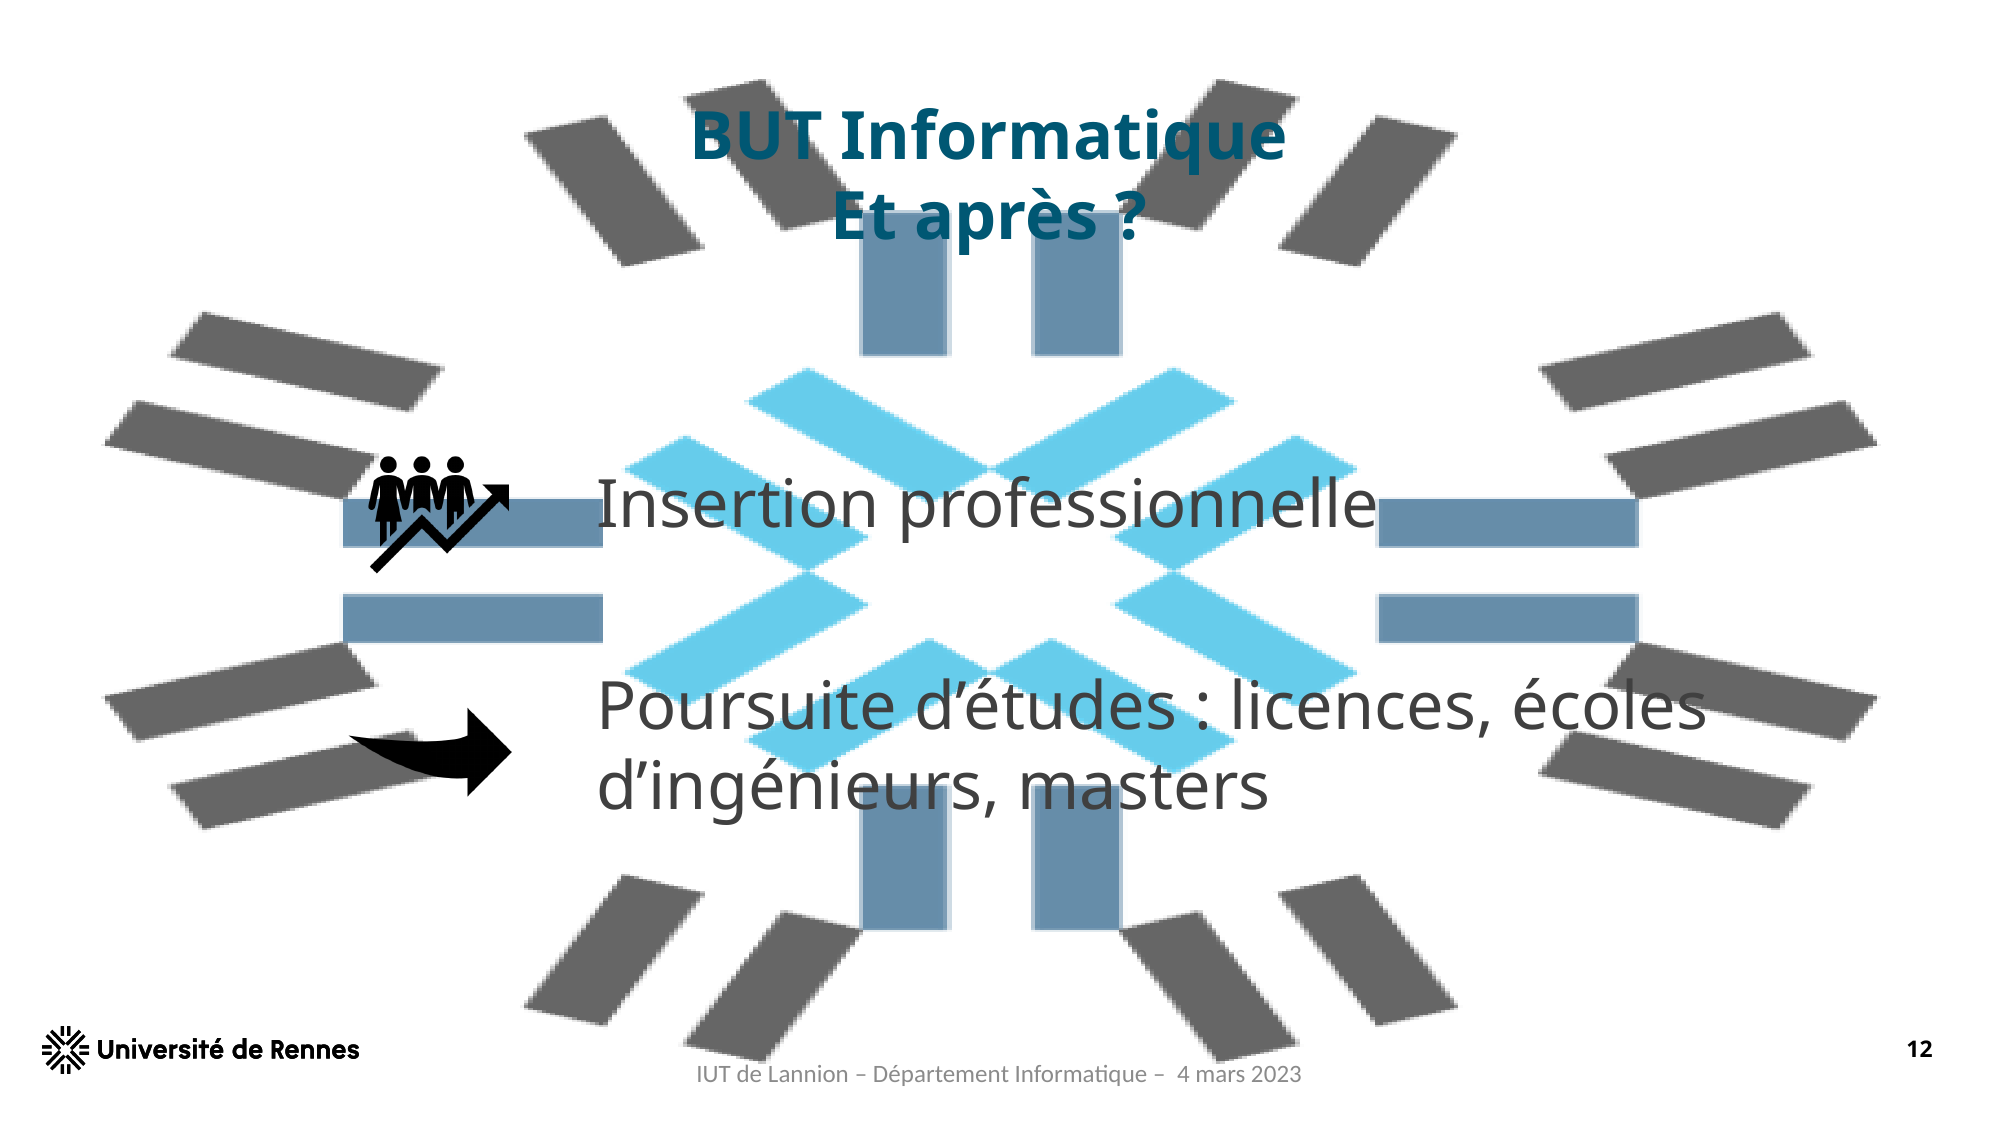

BUT Informatique
Et après ?
Insertion professionnelle
Poursuite d’études : licences, écoles d’ingénieurs, masters
12
IUT de Lannion – Département Informatique – 4 mars 2023